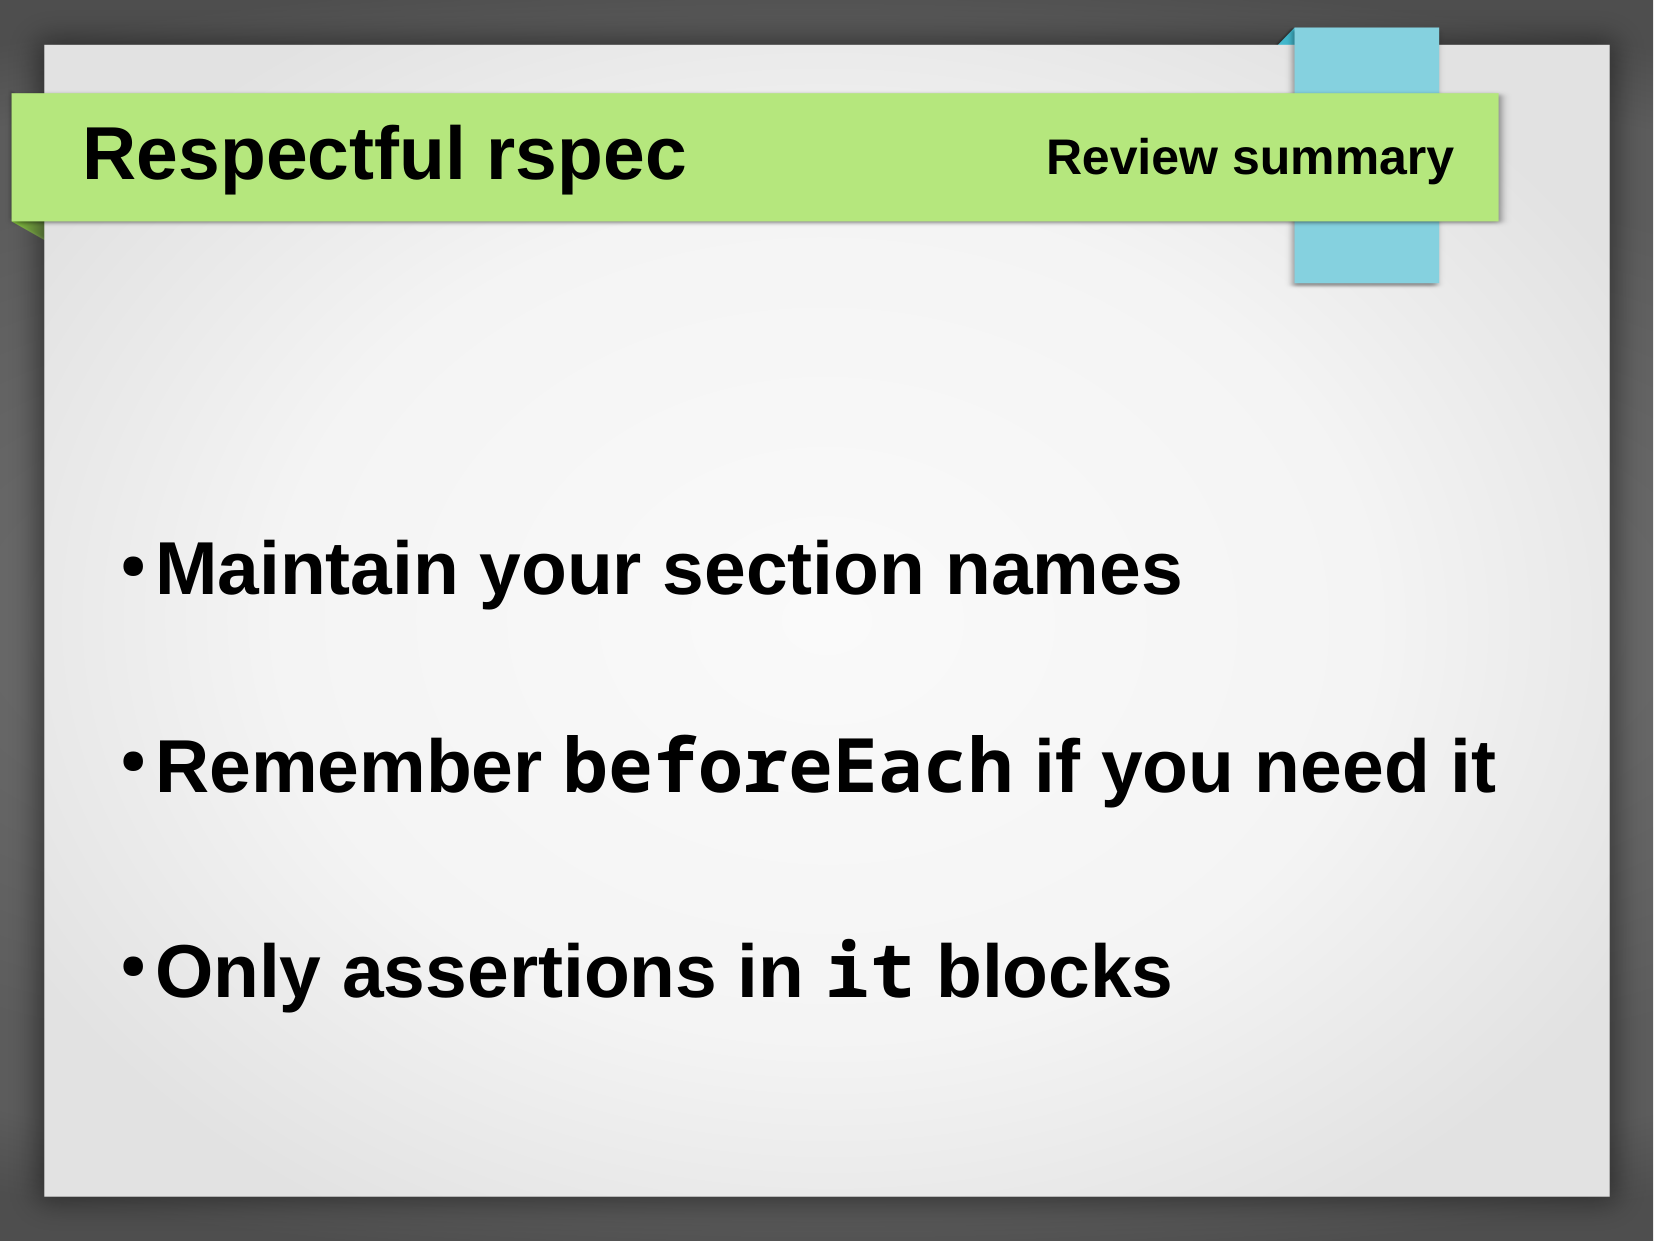

# Respectful rspec
Review summary
Maintain your section names
Remember beforeEach if you need it
Only assertions in it blocks